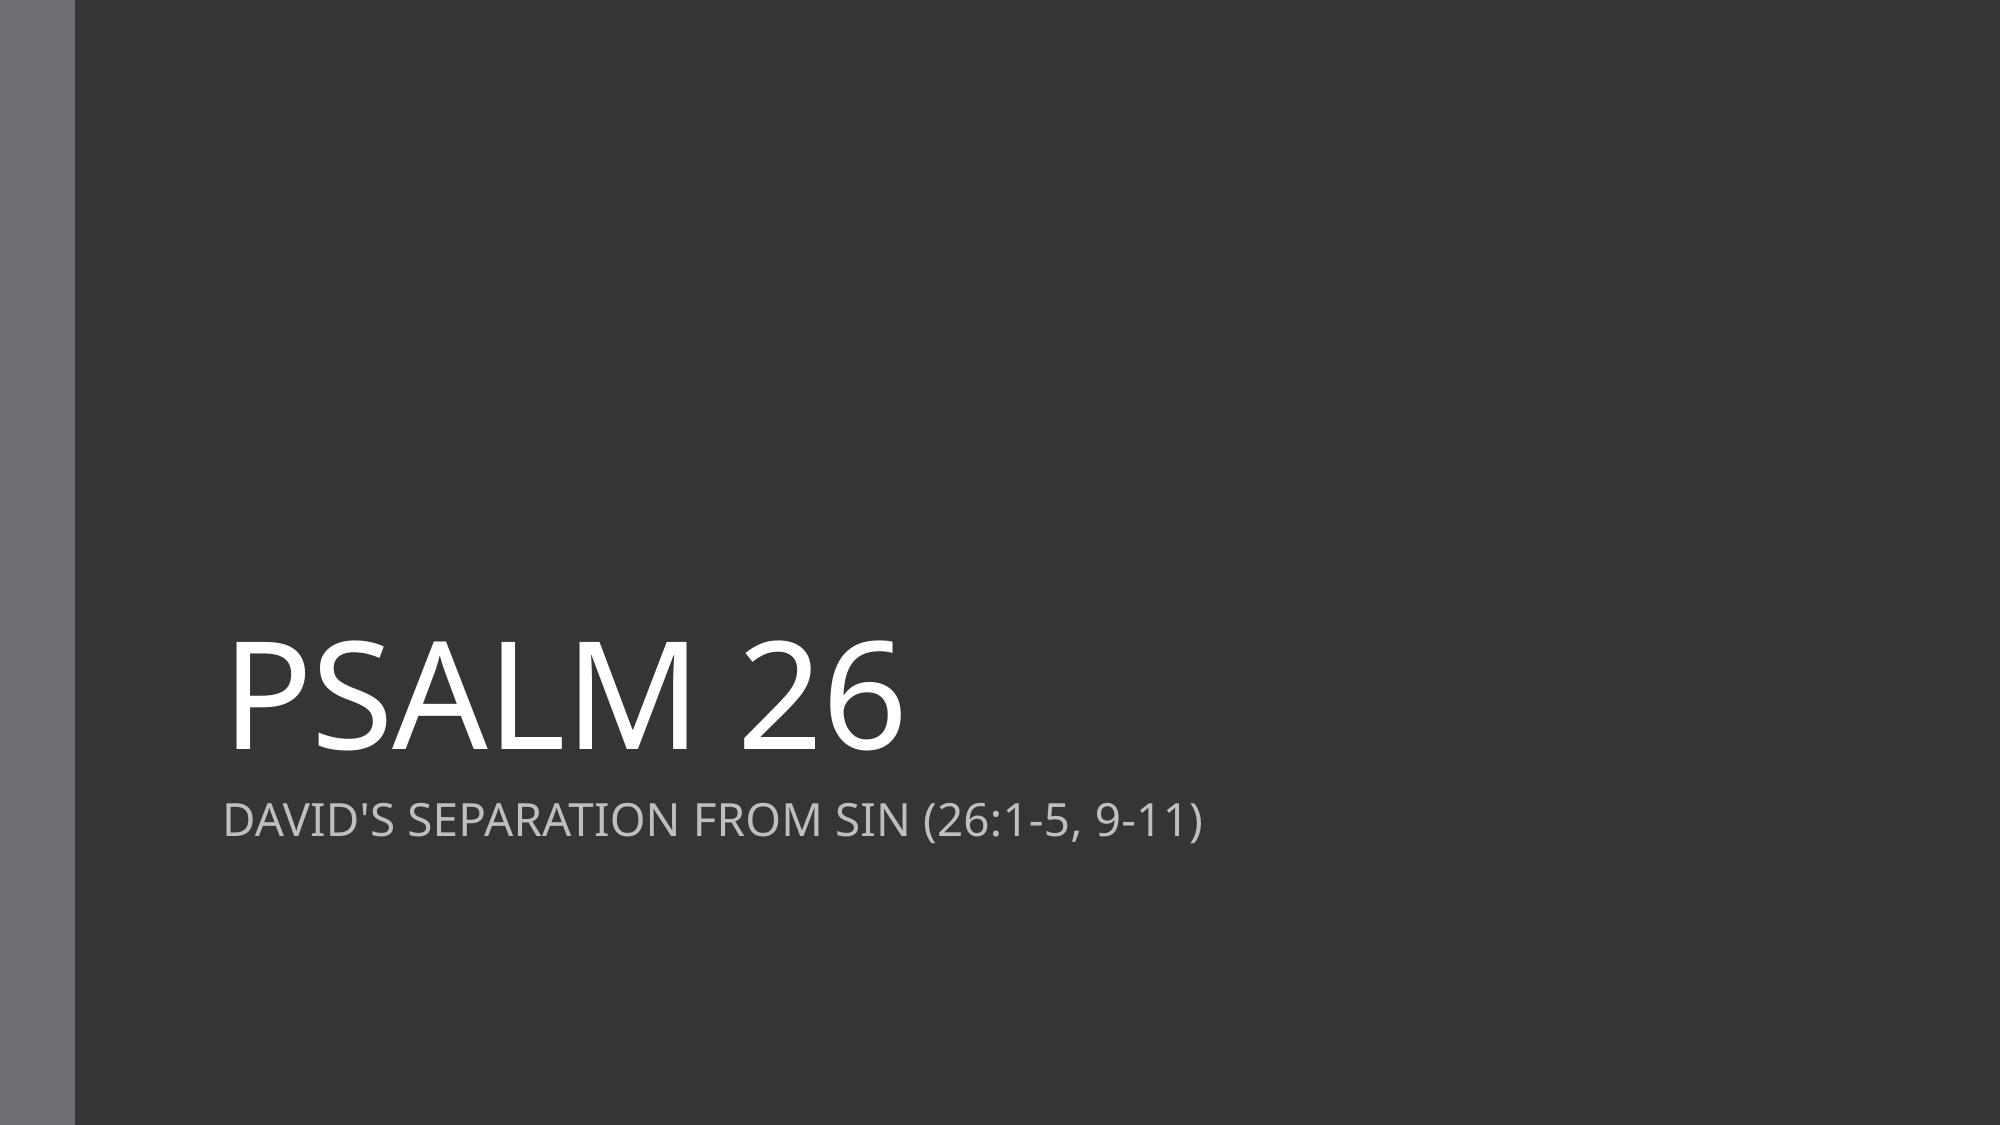

# PSALM 26
DAVID'S SEPARATION FROM SIN (26:1-5, 9-11)